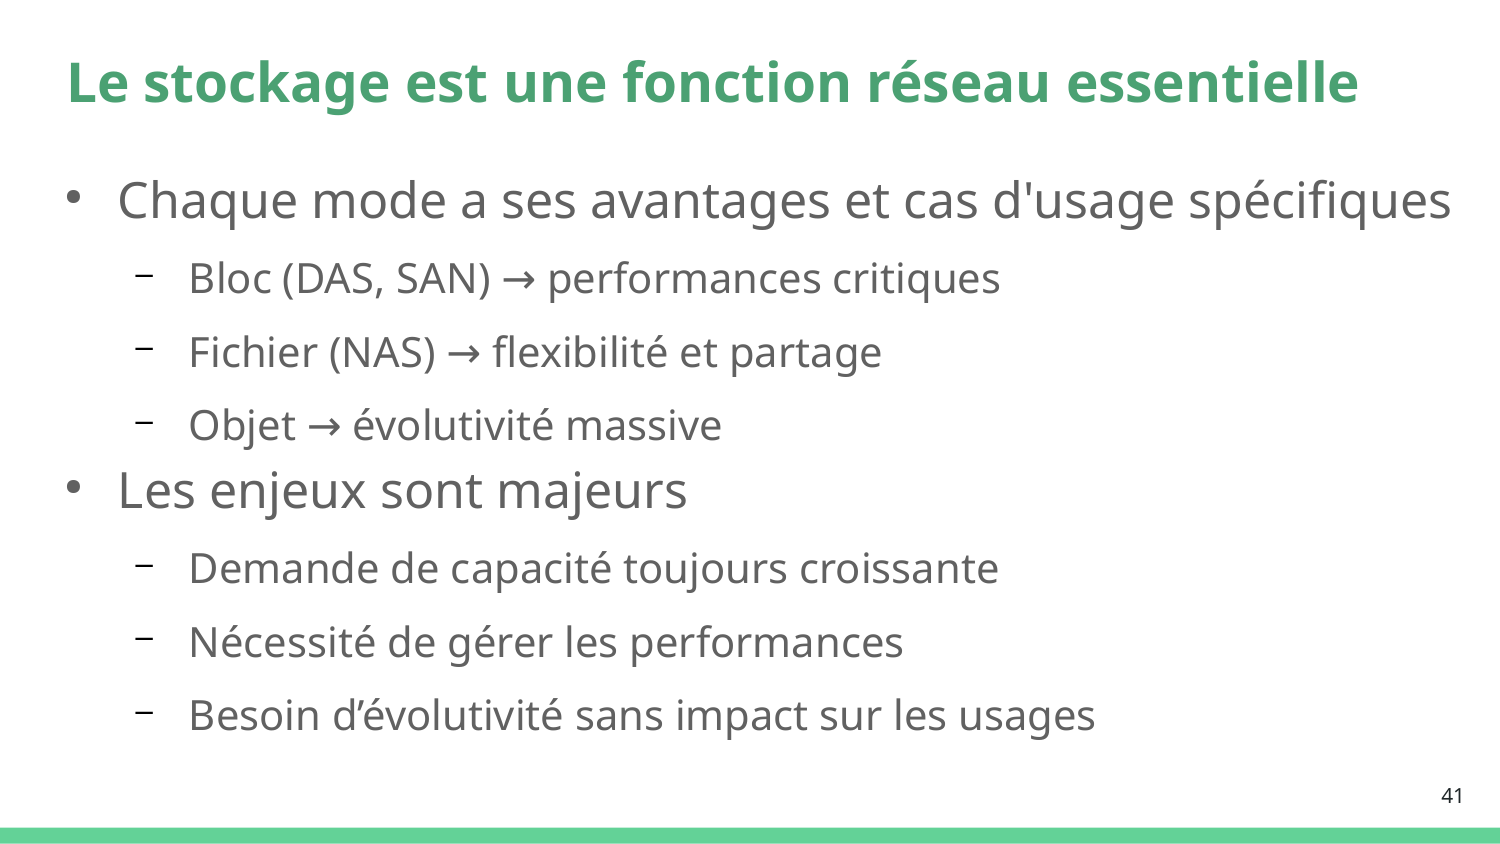

Le stockage est une fonction réseau essentielle
# Chaque mode a ses avantages et cas d'usage spécifiques
Bloc (DAS, SAN) → performances critiques
Fichier (NAS) → flexibilité et partage
Objet → évolutivité massive
Les enjeux sont majeurs
Demande de capacité toujours croissante
Nécessité de gérer les performances
Besoin d’évolutivité sans impact sur les usages